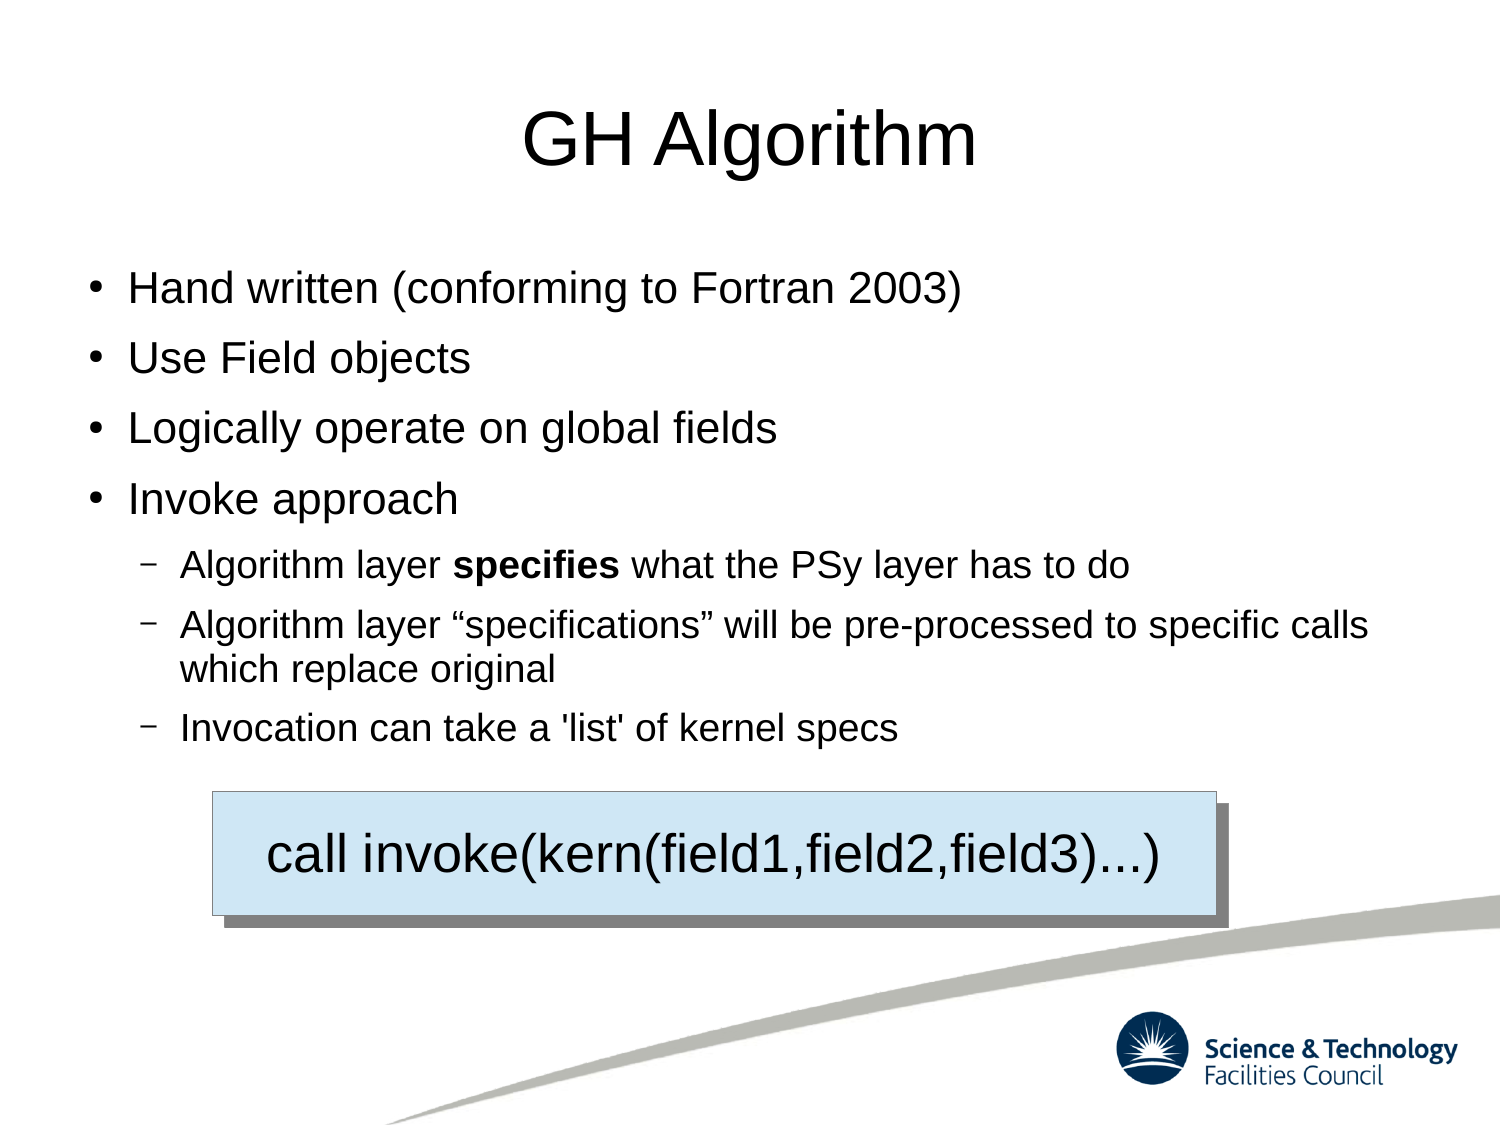

# GH Algorithm
Hand written (conforming to Fortran 2003)
Use Field objects
Logically operate on global fields
Invoke approach
Algorithm layer specifies what the PSy layer has to do
Algorithm layer “specifications” will be pre-processed to specific calls which replace original
Invocation can take a 'list' of kernel specs
call invoke(kern(field1,field2,field3)...)